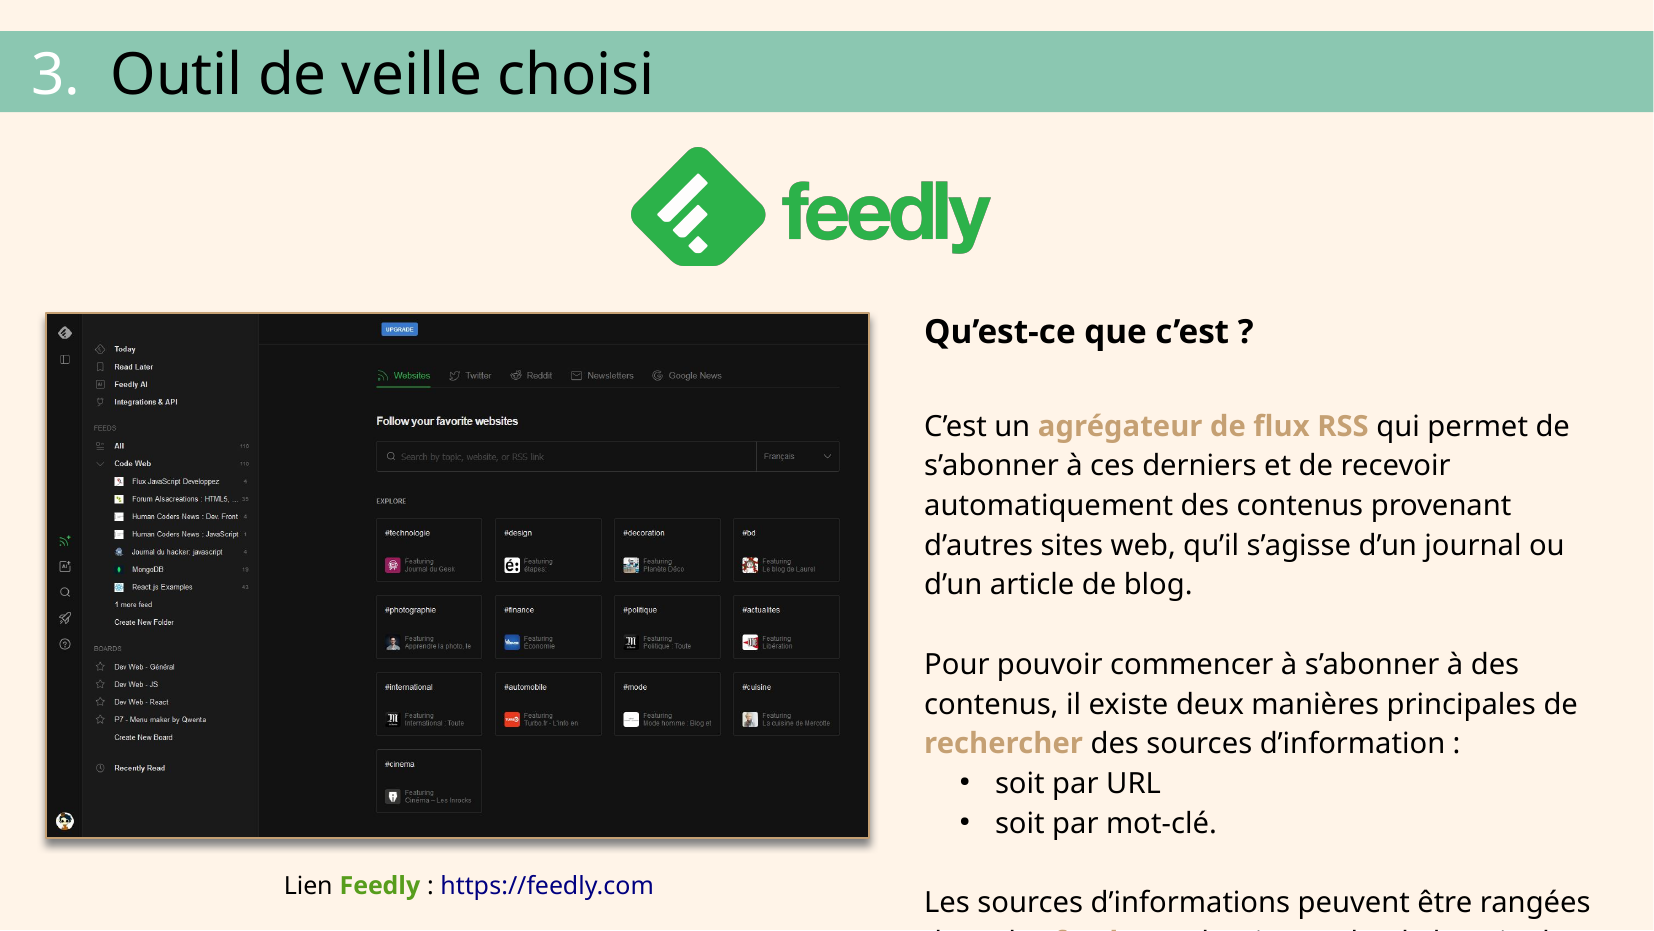

# 3. Outil de veille choisi
Qu’est-ce que c’est ?
C’est un agrégateur de flux RSS qui permet de s’abonner à ces derniers et de recevoir automatiquement des contenus provenant d’autres sites web, qu’il s’agisse d’un journal ou d’un article de blog.
Pour pouvoir commencer à s’abonner à des contenus, il existe deux manières principales de rechercher des sources d’information :
soit par URL
soit par mot-clé.
Les sources d’informations peuvent être rangées dans des feeds, ou dossiers, selon le besoin de l’utilisateur.
Lien Feedly : https://feedly.com